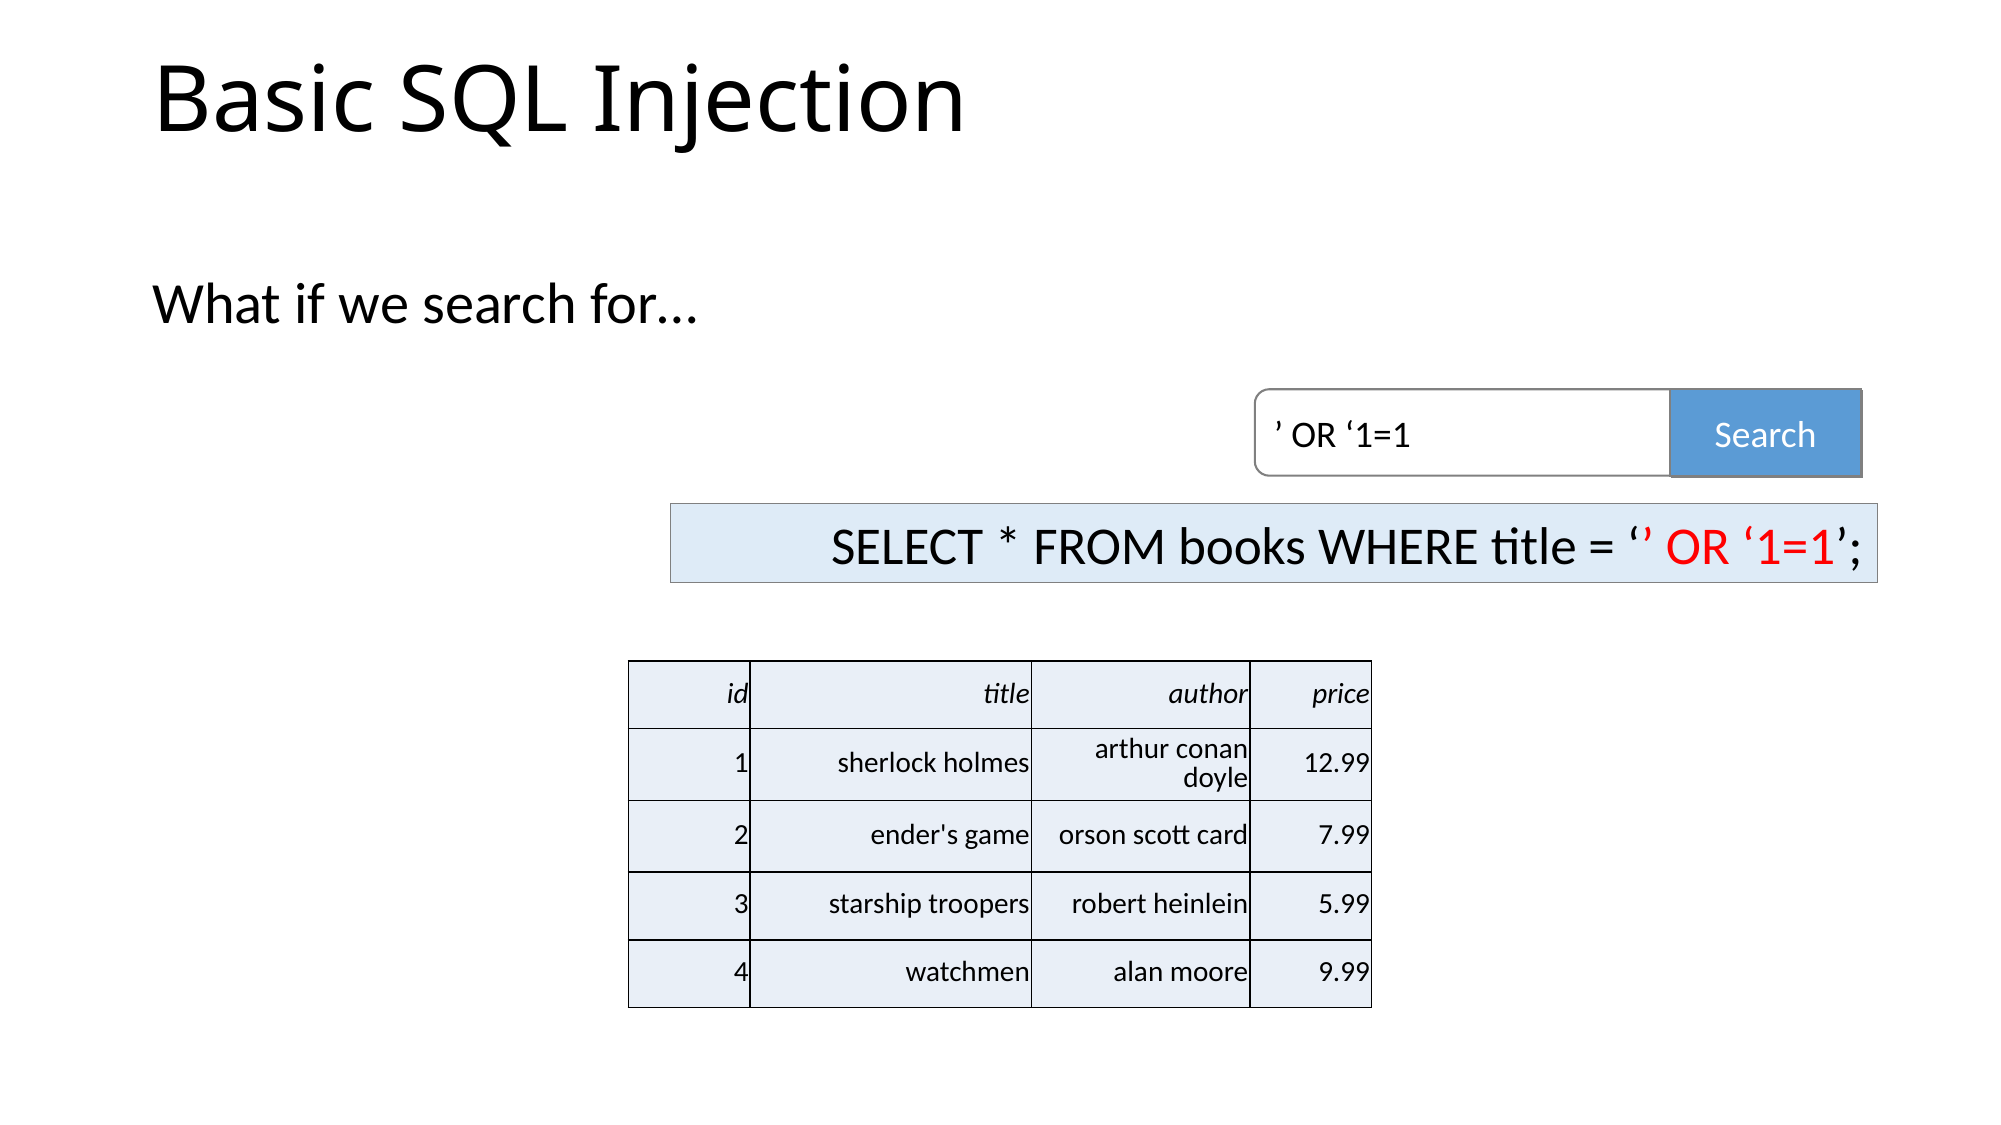

# Basic SQL Injection
What if we search for…
’ OR ‘1=1
Search
Search
SELECT * FROM books WHERE title = ‘’ OR ‘1=1’;
| id | title | author | price |
| --- | --- | --- | --- |
| 1 | sherlock holmes | arthur conan doyle | 12.99 |
| 2 | ender's game | orson scott card | 7.99 |
| 3 | starship troopers | robert heinlein | 5.99 |
| 4 | watchmen | alan moore | 9.99 |